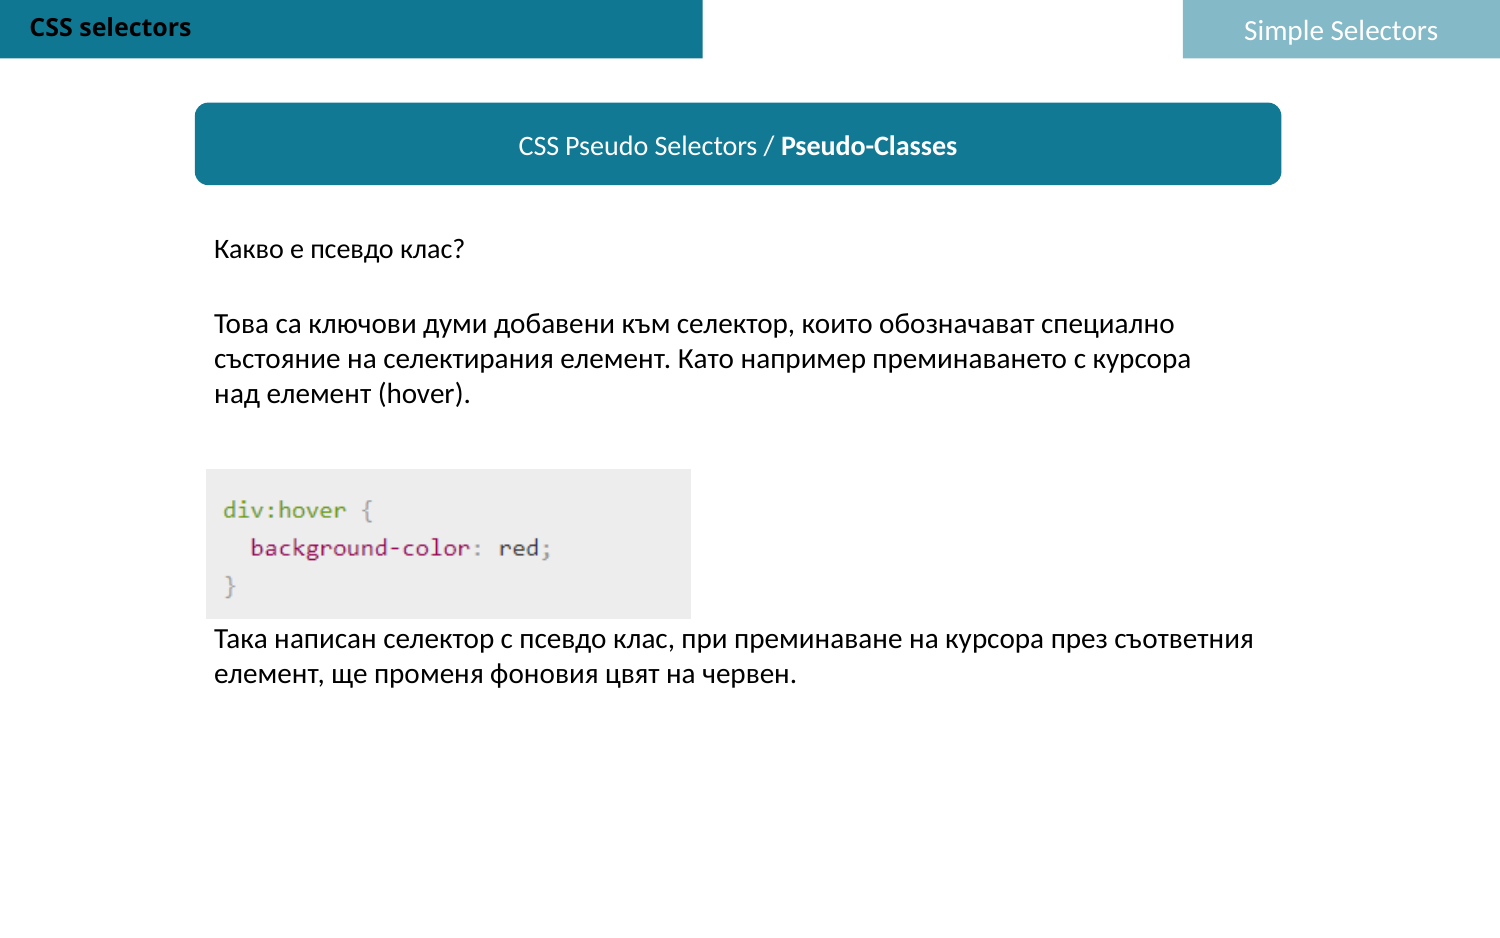

Simple Selectors
CSS selectors
CSS Pseudo Selectors / Pseudo-Classes
Какво е псевдо клас?
Това са ключови думи добавени към селектор, които обозначават специално
състояние на селектирания елемент. Като например преминаването с курсора
над елемент (hover).
Така написан селектор с псевдо клас, при преминаване на курсора през съответния
елемент, ще променя фоновия цвят на червен.